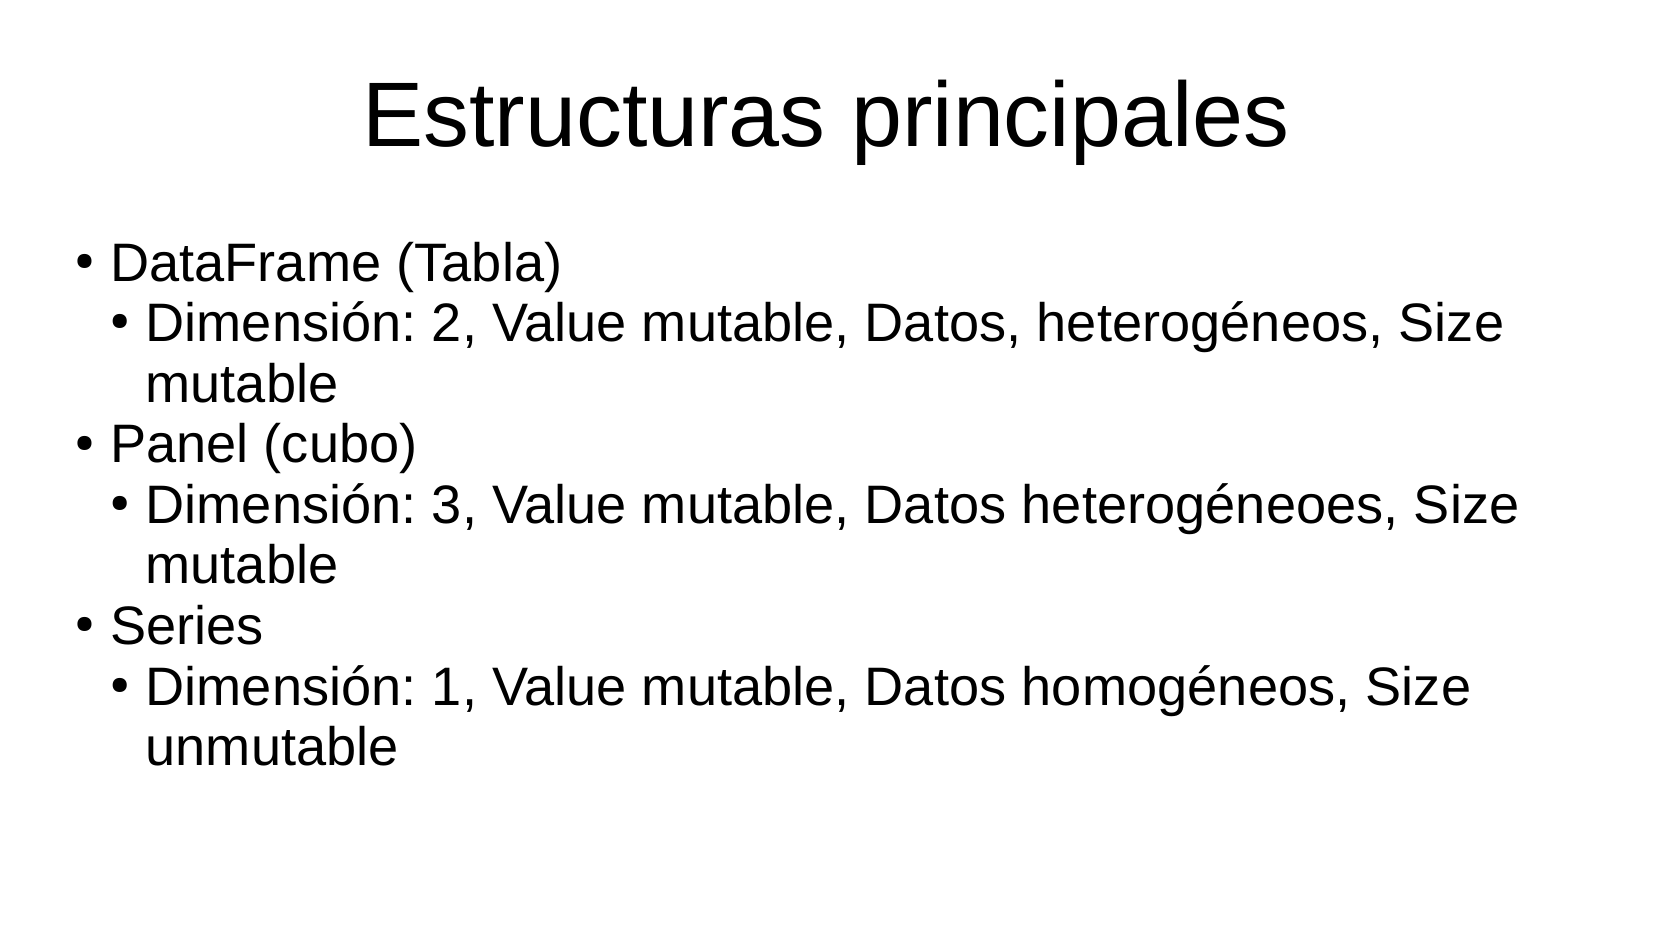

# Estructuras principales
DataFrame (Tabla)
Dimensión: 2, Value mutable, Datos, heterogéneos, Size mutable
Panel (cubo)
Dimensión: 3, Value mutable, Datos heterogéneoes, Size mutable
Series
Dimensión: 1, Value mutable, Datos homogéneos, Size unmutable